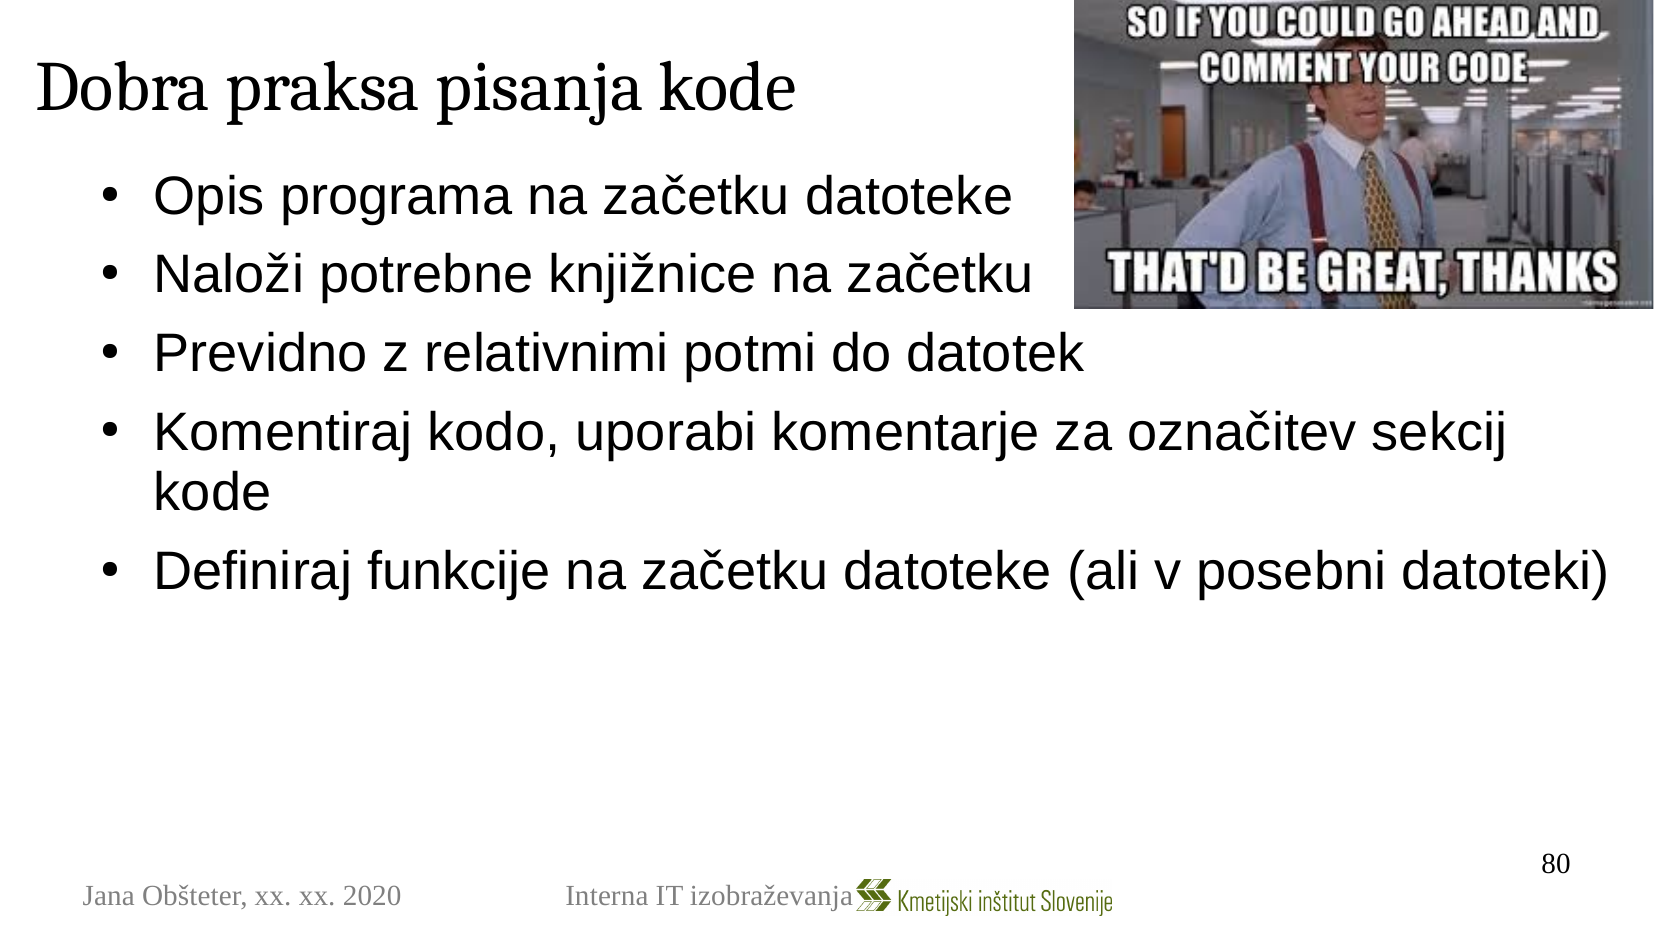

# Dobra praksa pisanja kode
Opis programa na začetku datoteke
Naloži potrebne knjižnice na začetku
Previdno z relativnimi potmi do datotek
Komentiraj kodo, uporabi komentarje za označitev sekcij kode
Definiraj funkcije na začetku datoteke (ali v posebni datoteki)
80